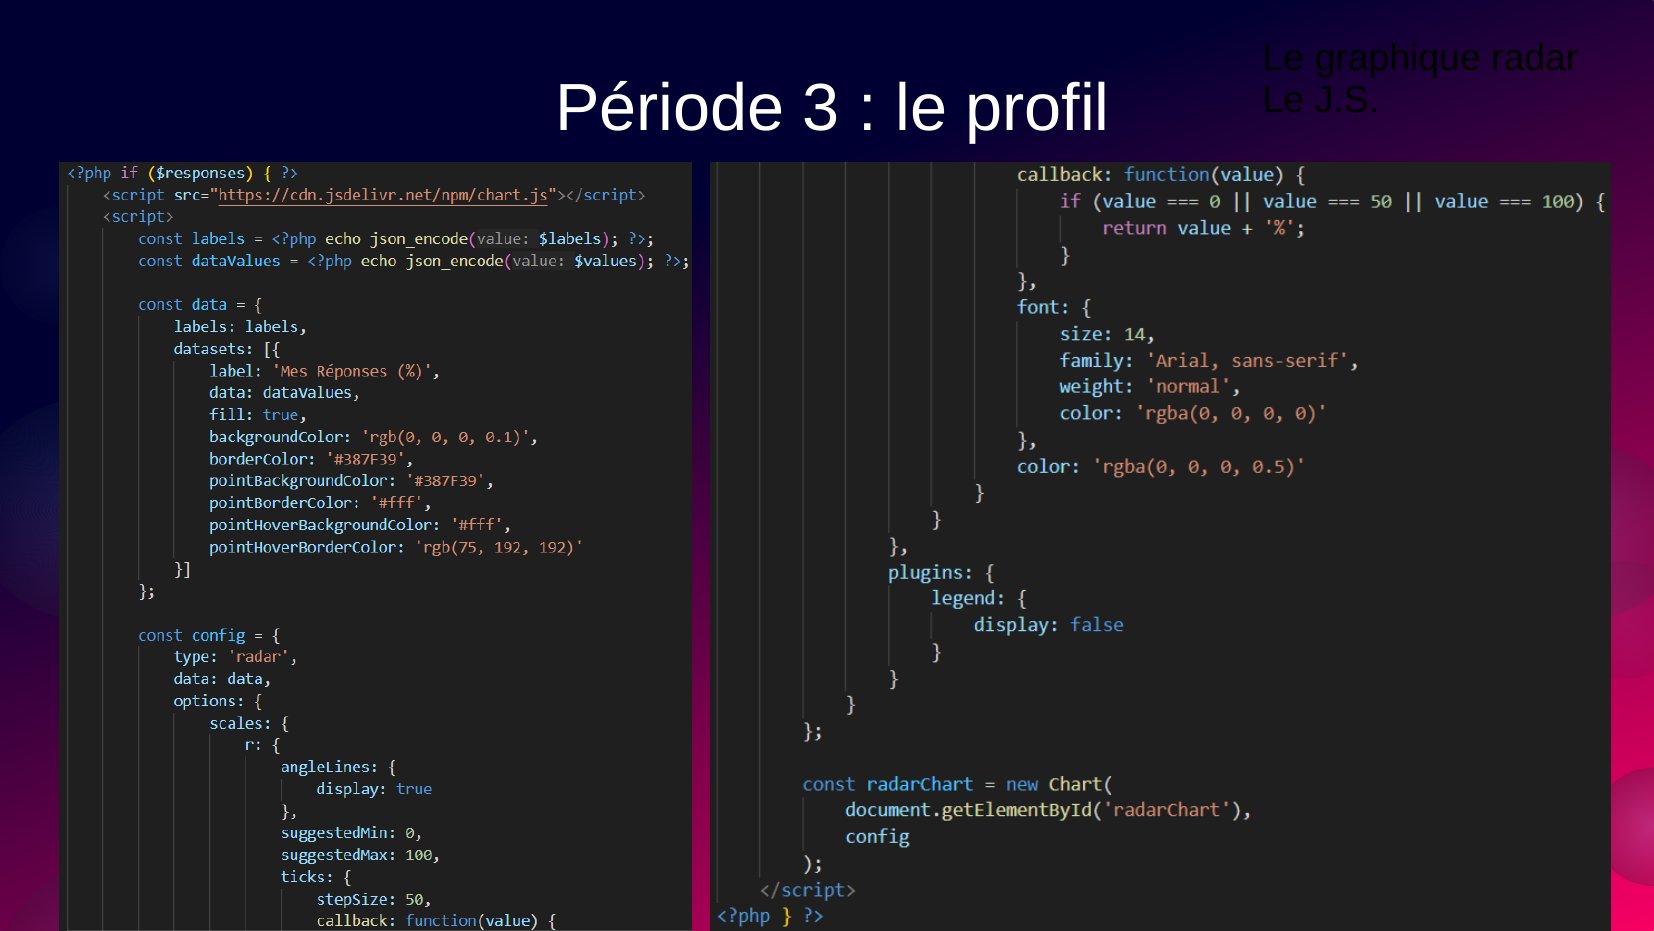

# Période 3 : le profil
Le graphique radar
Le J.S.